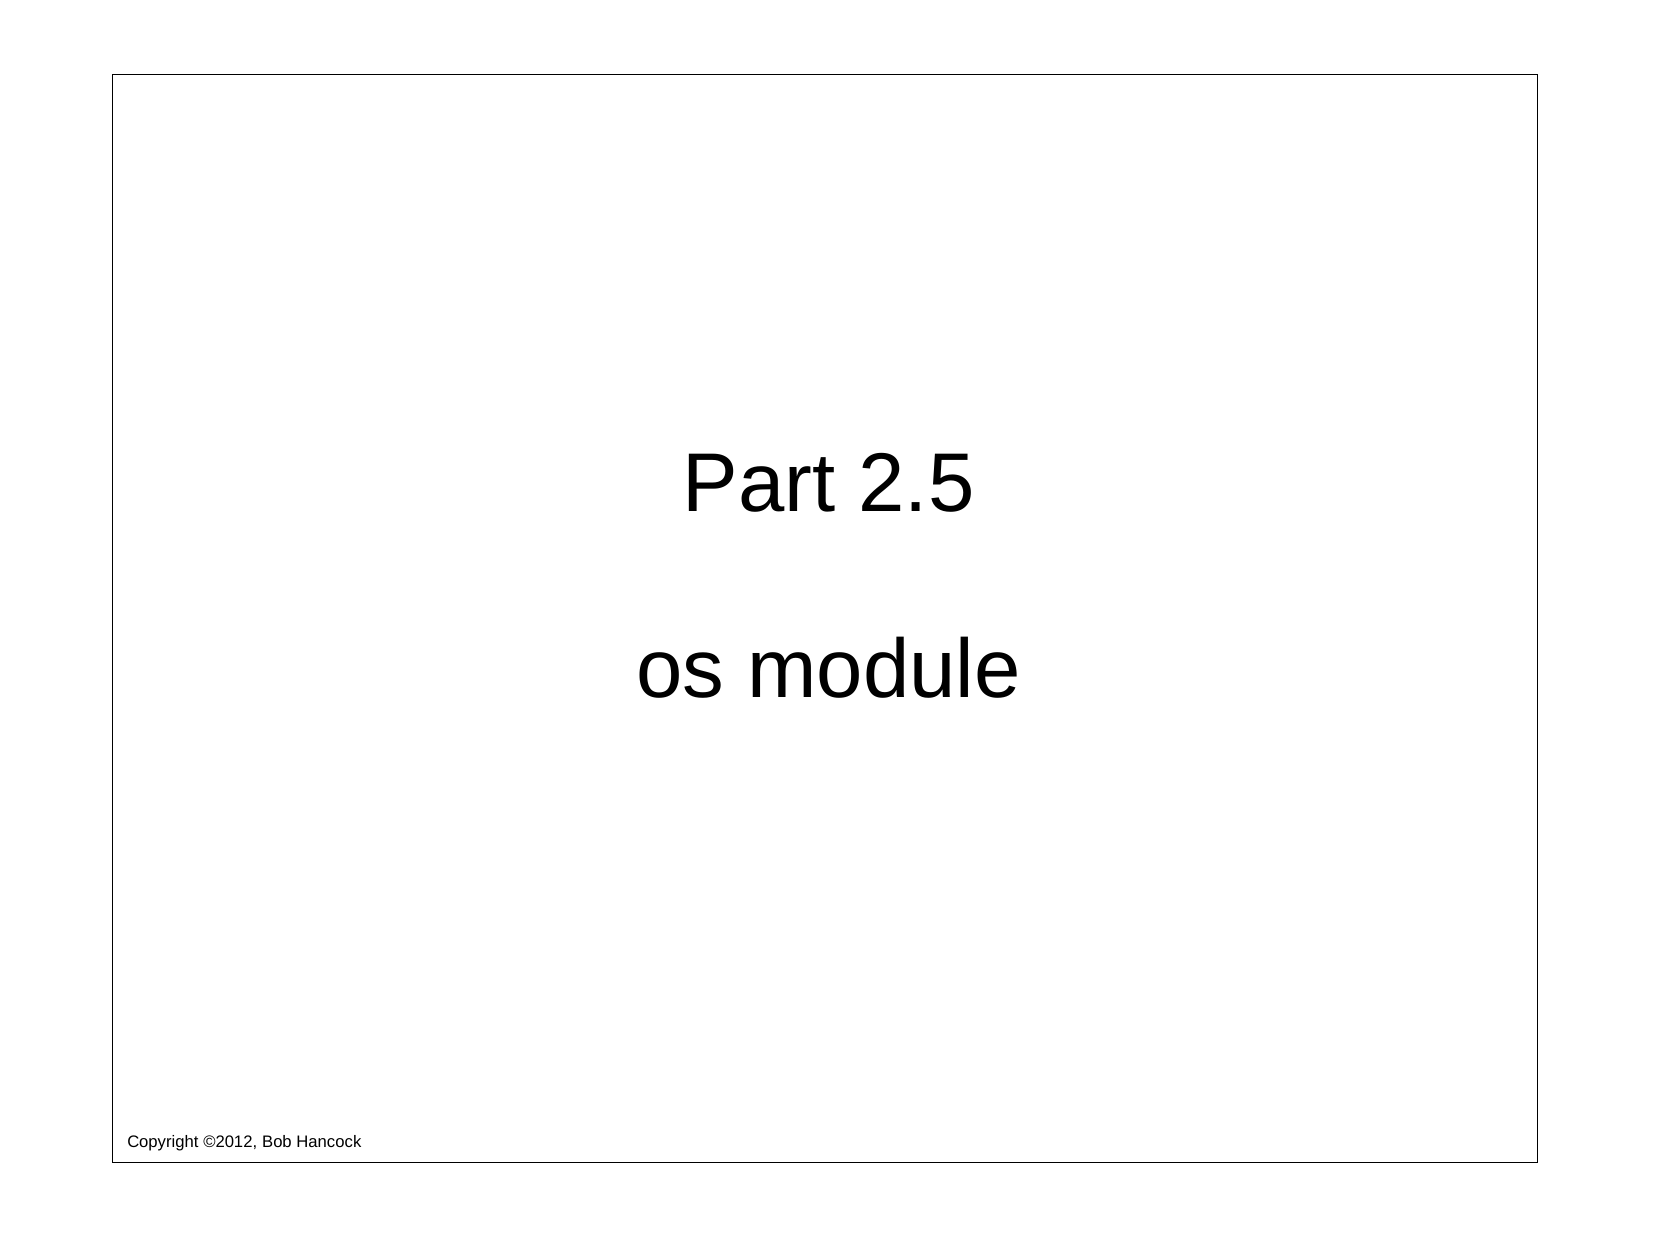

# Part 2.5 os module
Copyright ©2012, Bob Hancock